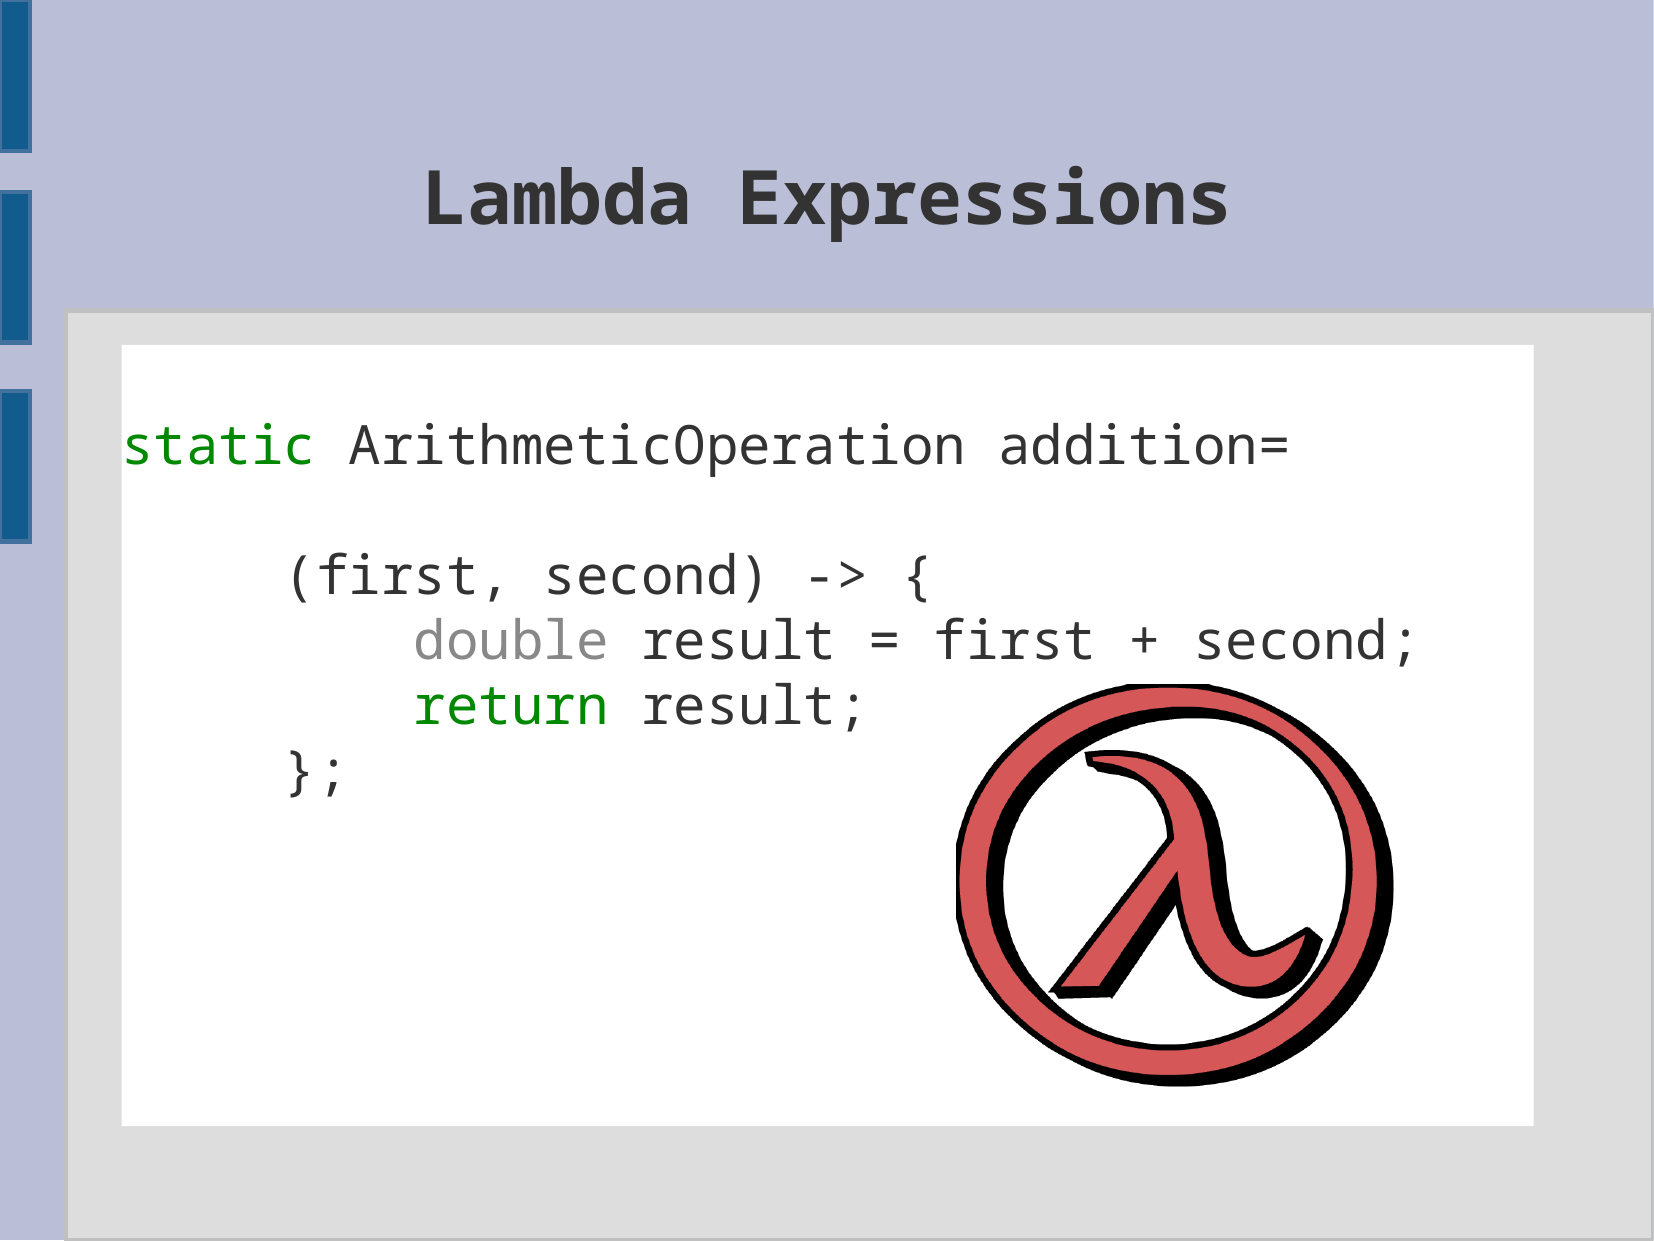

# Lambda Expressions
static ArithmeticOperation addition=
 (first, second) -> {
 double result = first + second;
 return result;
 };